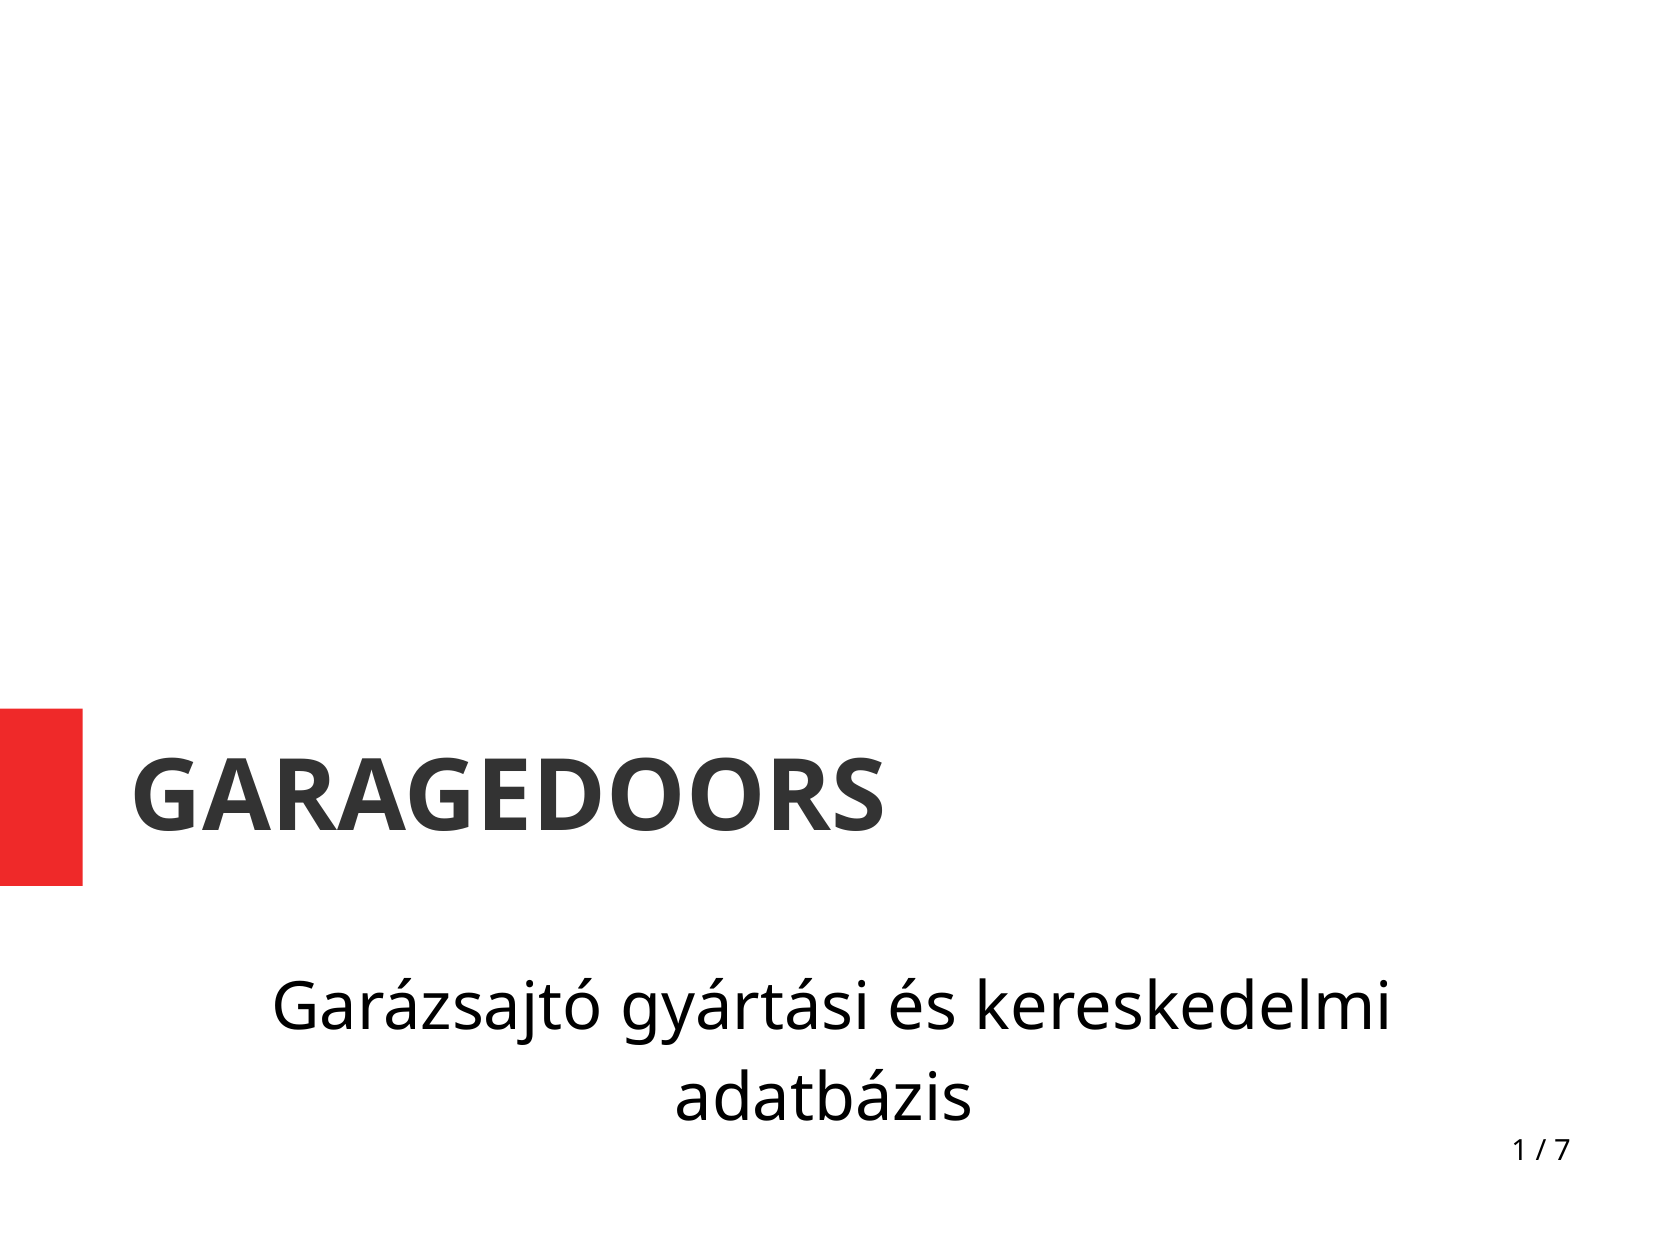

# GARAGEDOORS
Garázsajtó gyártási és kereskedelmi adatbázis
1